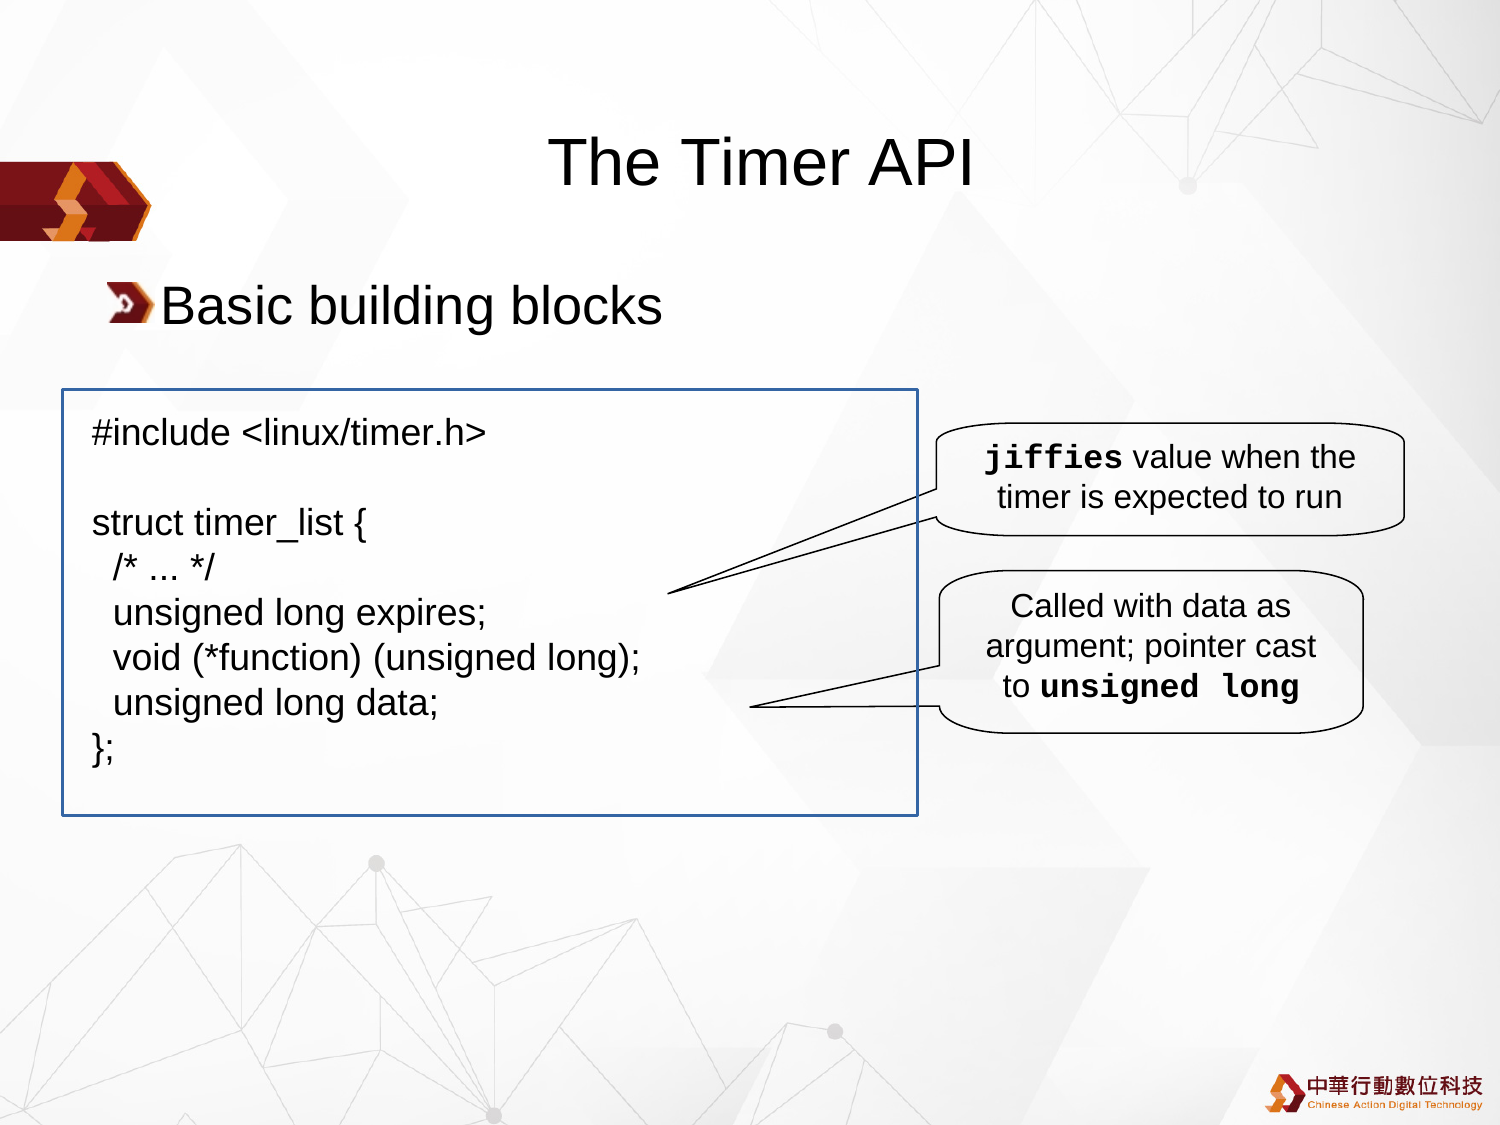

# The Timer API
Basic building blocks
#include <linux/timer.h>
struct timer_list {
 /* ... */
 unsigned long expires;
 void (*function) (unsigned long);
 unsigned long data;
};
jiffies value when the timer is expected to run
Called with data as argument; pointer cast to unsigned long